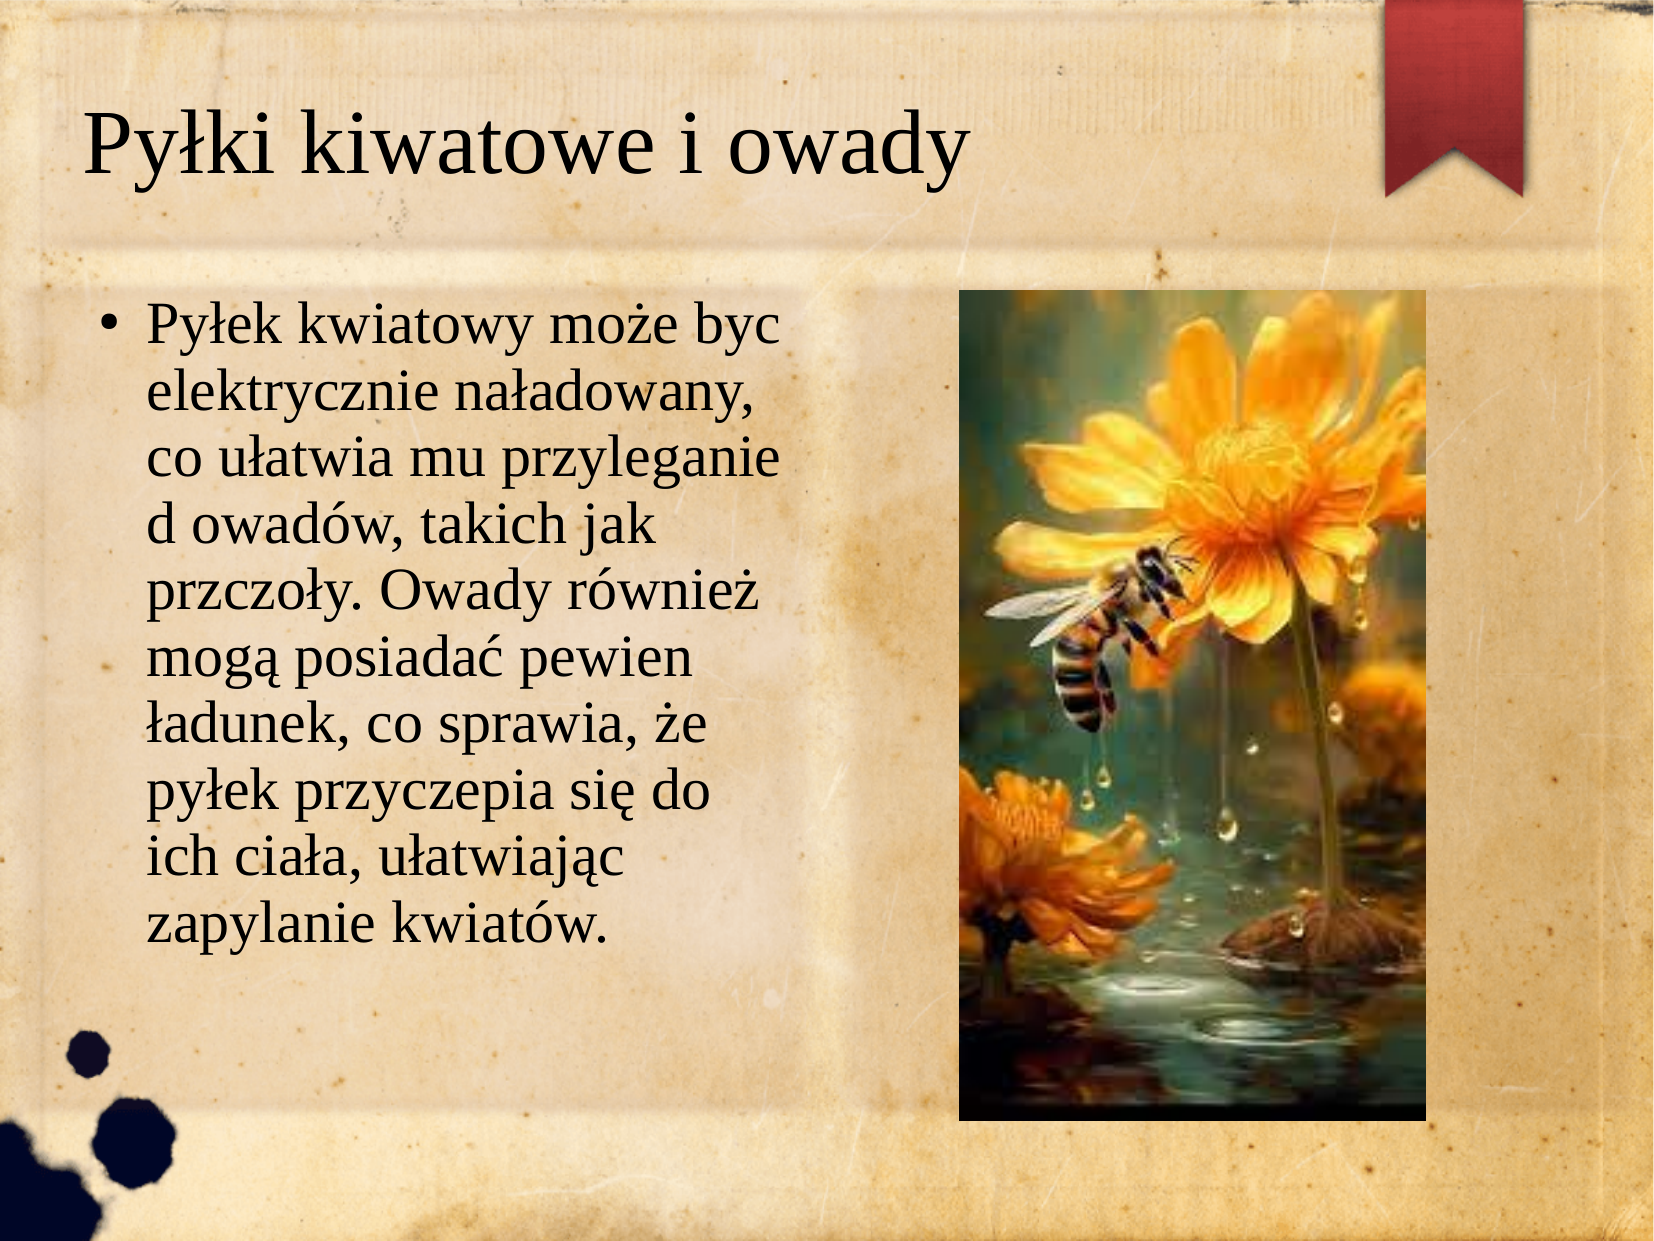

# Pyłki kiwatowe i owady
Pyłek kwiatowy może byc elektrycznie naładowany, co ułatwia mu przyleganie d owadów, takich jak przczoły. Owady również mogą posiadać pewien ładunek, co sprawia, że pyłek przyczepia się do ich ciała, ułatwiając zapylanie kwiatów.